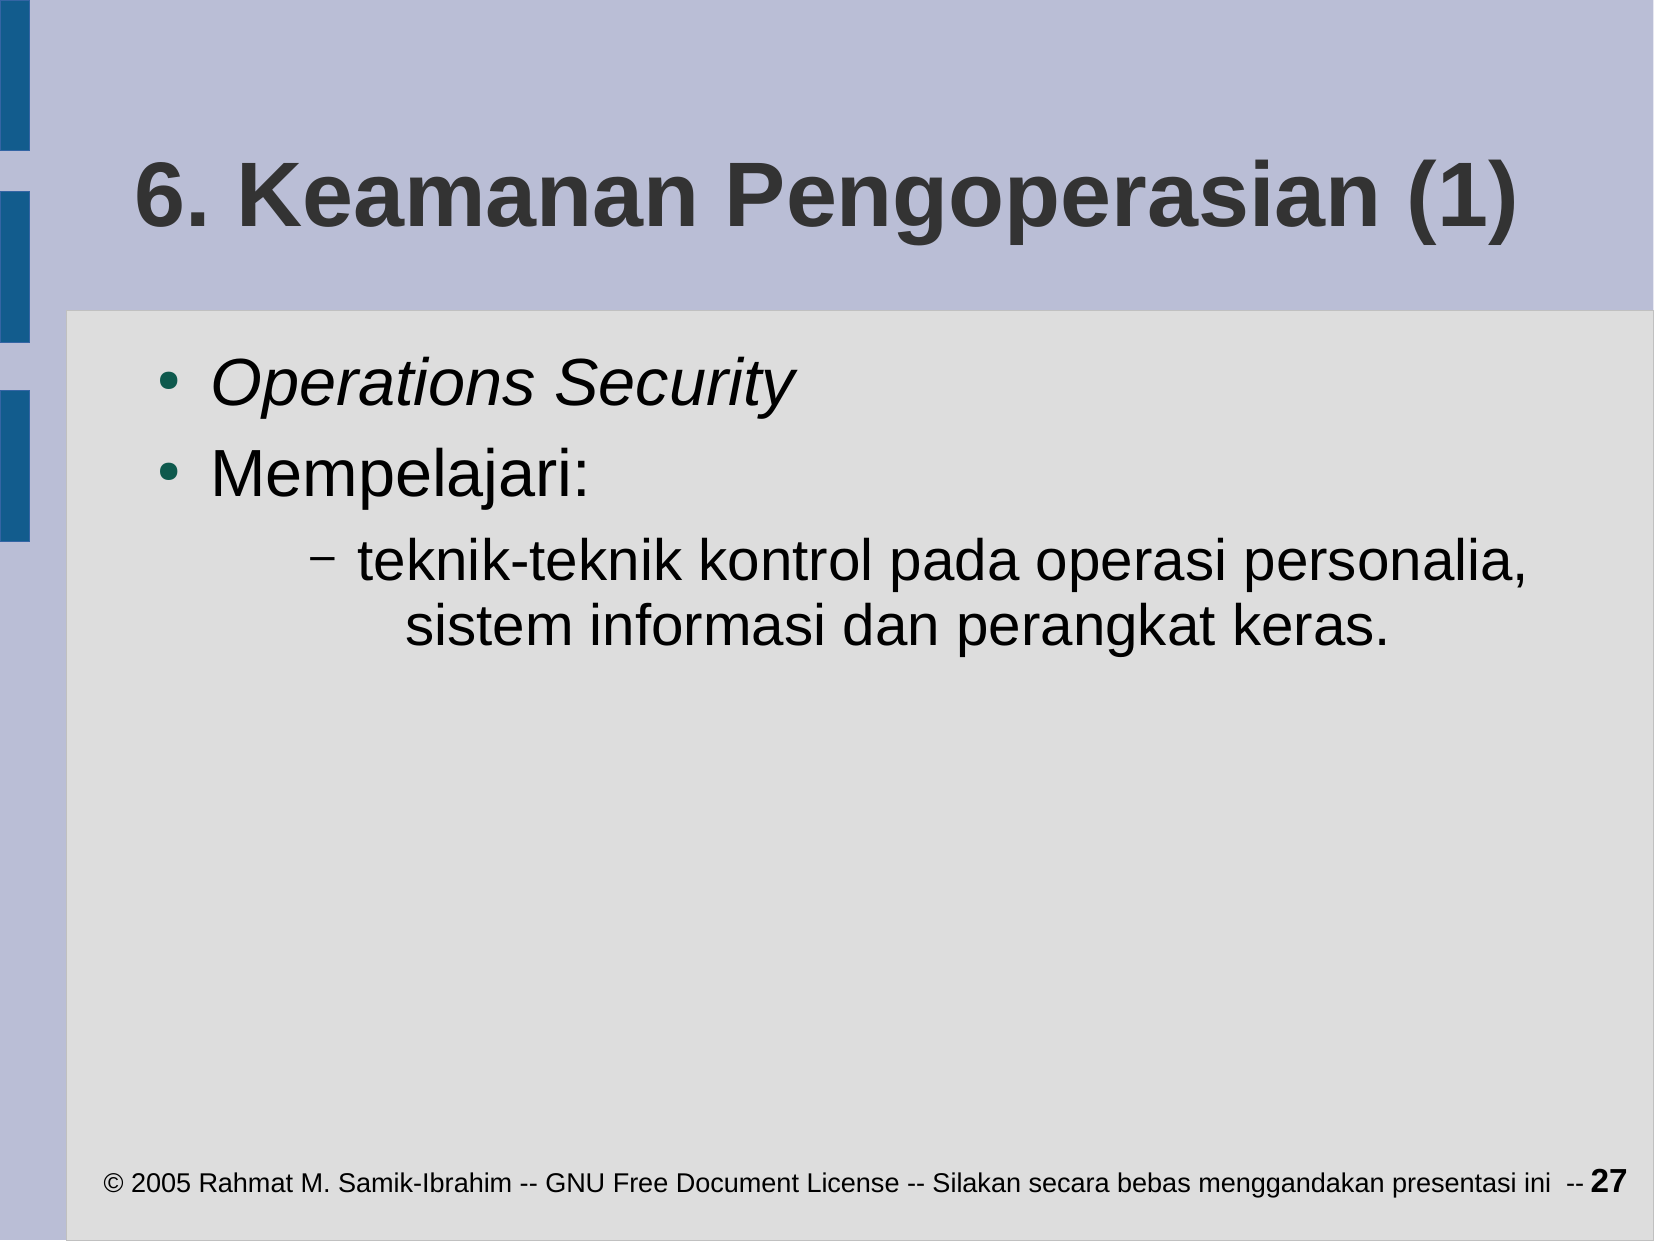

# 6. Keamanan Pengoperasian (1)
Operations Security
Mempelajari:
teknik-teknik kontrol pada operasi personalia, sistem informasi dan perangkat keras.